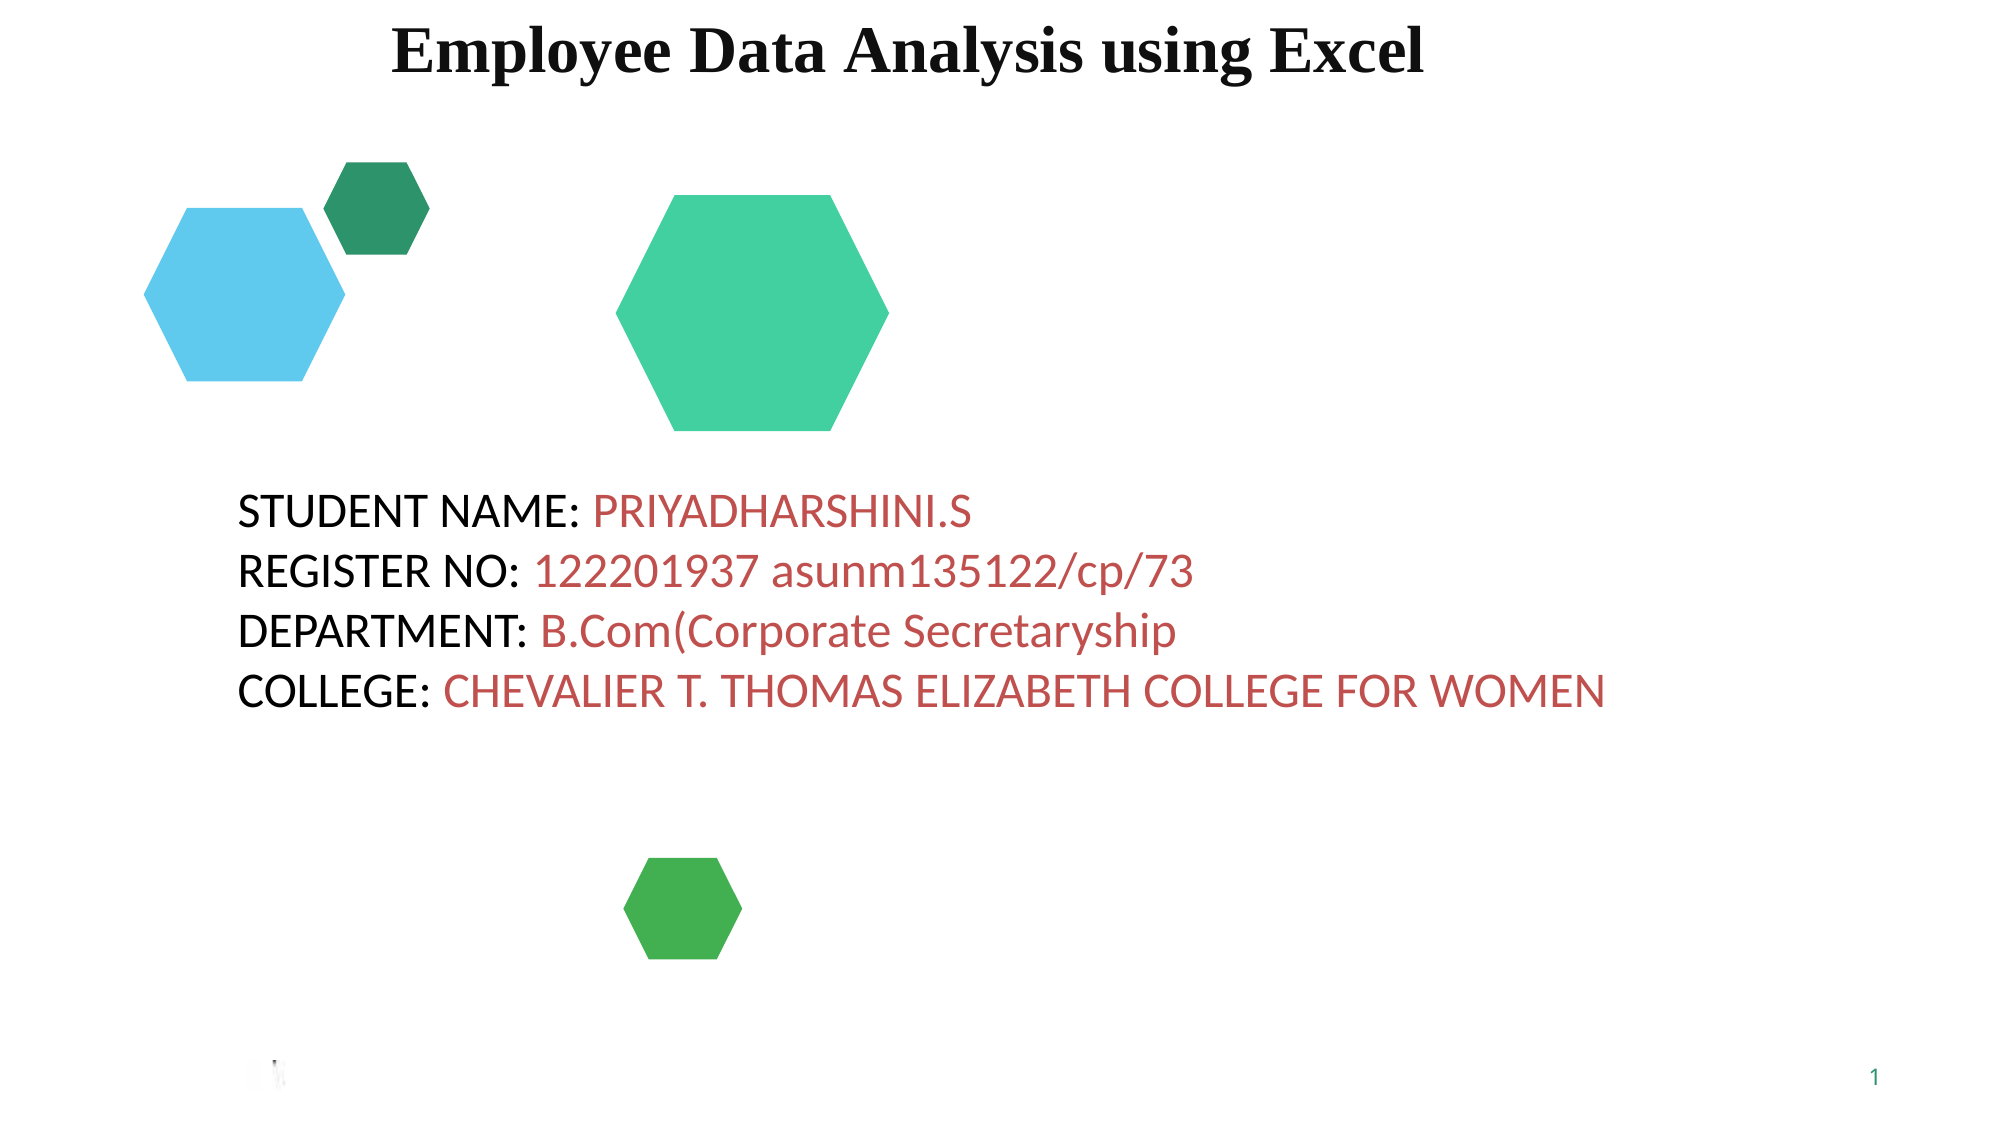

# Employee Data Analysis using Excel
STUDENT NAME: PRIYADHARSHINI.S
REGISTER NO: 122201937 asunm135122/cp/73
DEPARTMENT: B.Com(Corporate Secretaryship
COLLEGE: CHEVALIER T. THOMAS ELIZABETH COLLEGE FOR WOMEN